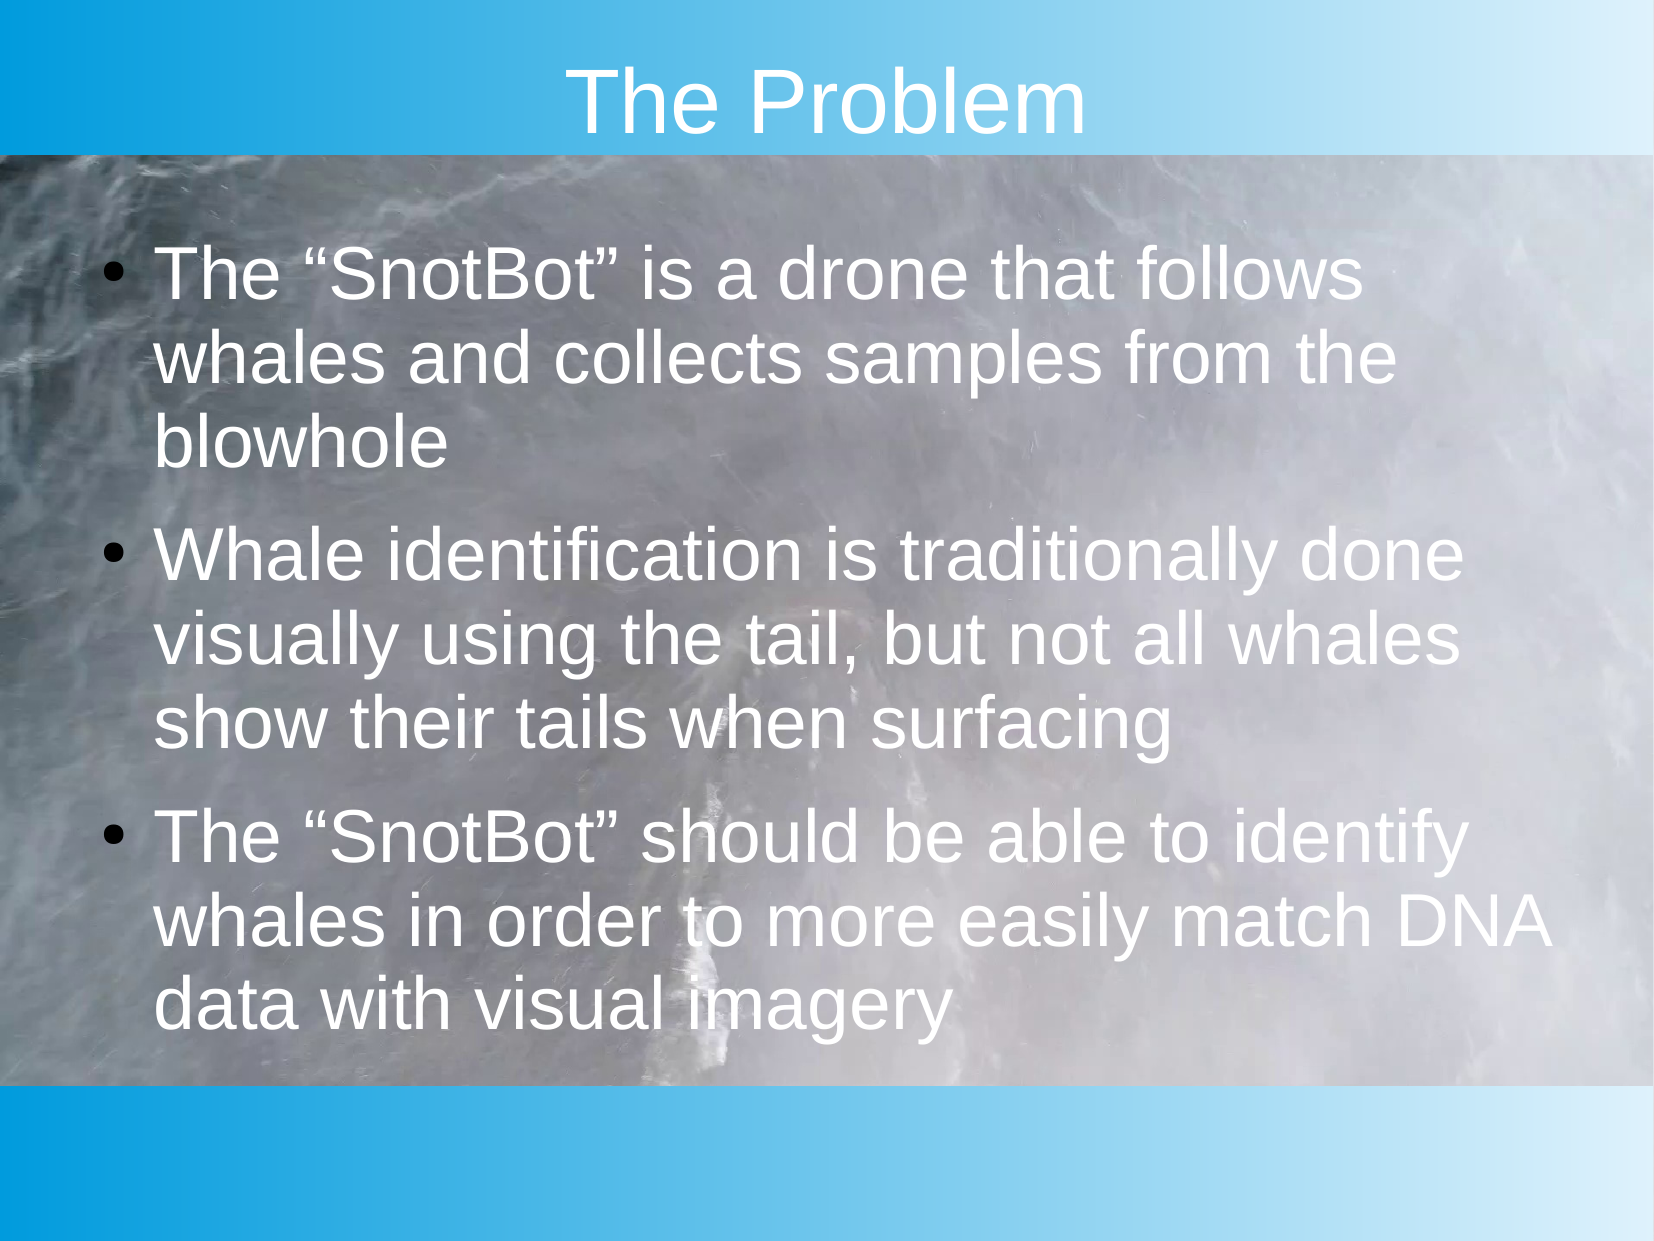

# The Problem
The “SnotBot” is a drone that follows whales and collects samples from the blowhole
Whale identification is traditionally done visually using the tail, but not all whales show their tails when surfacing
The “SnotBot” should be able to identify whales in order to more easily match DNA data with visual imagery